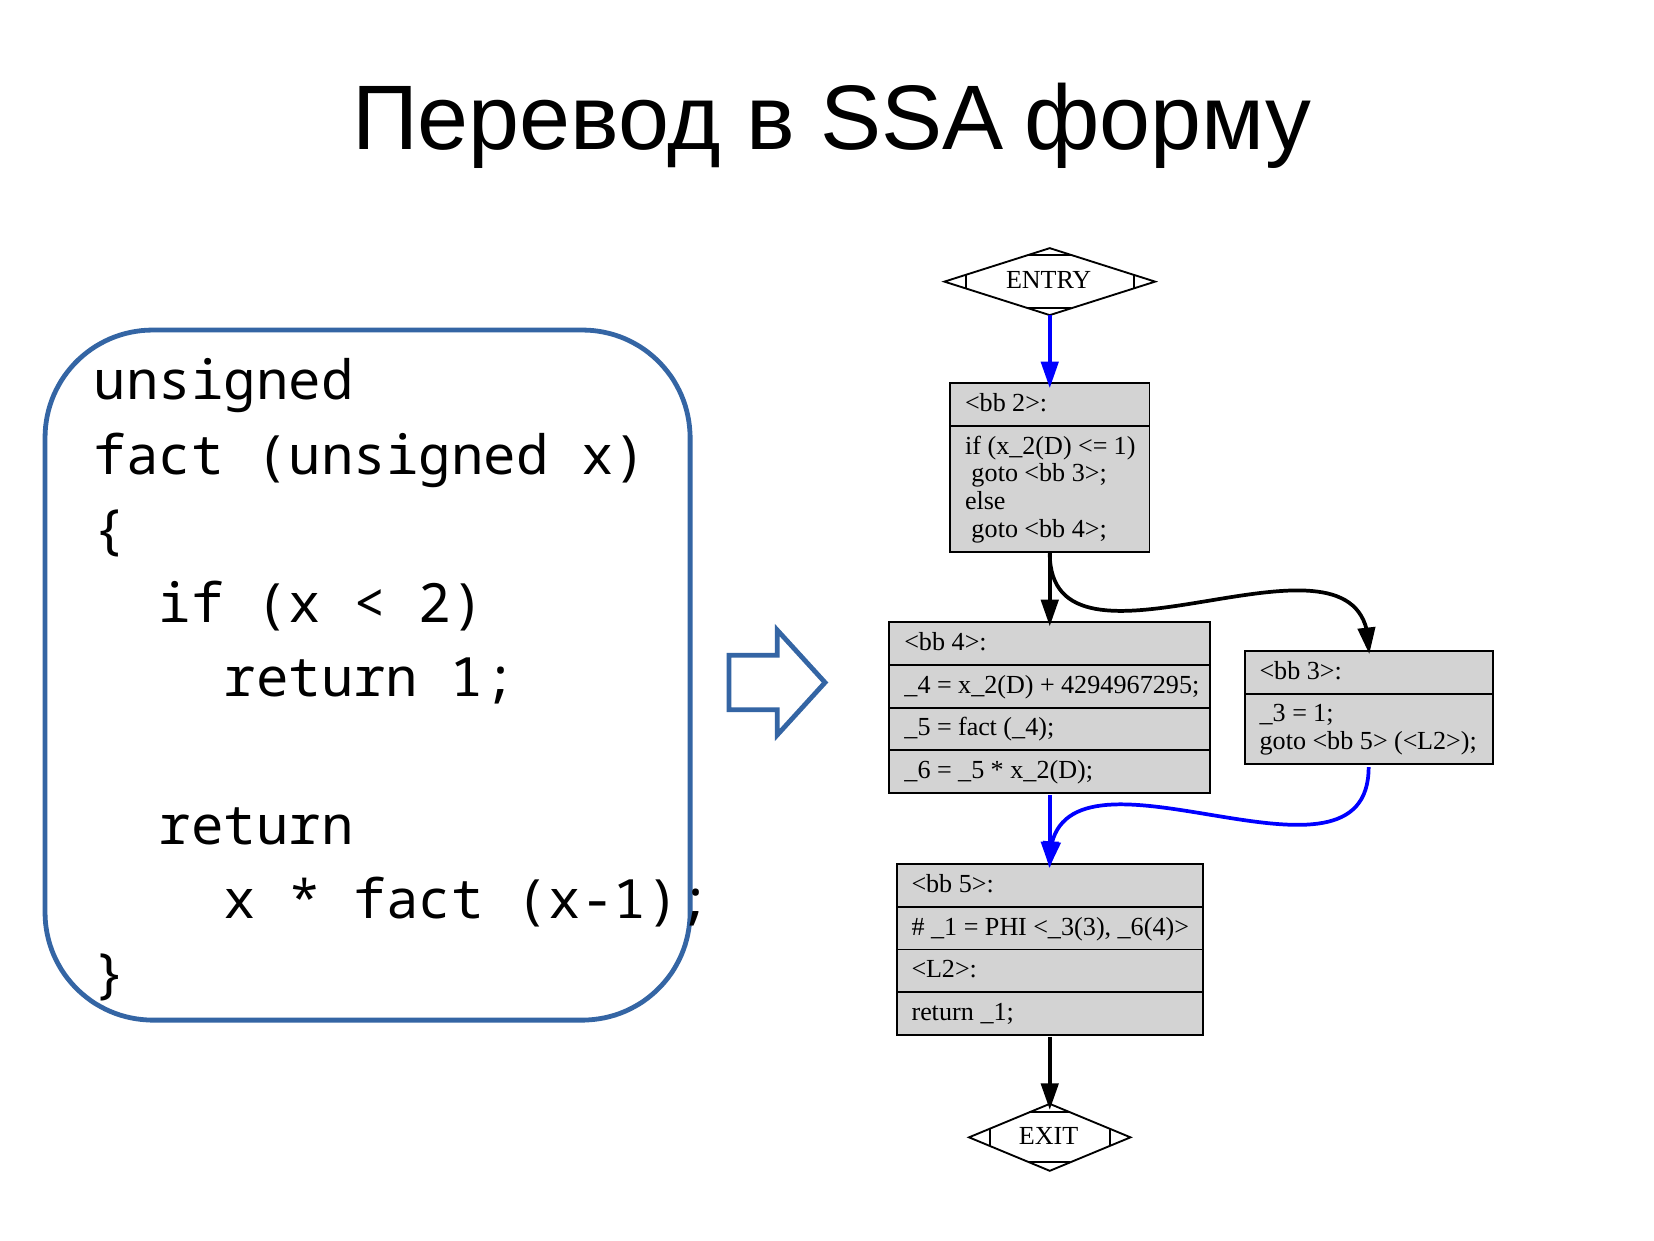

# Перевод в SSA форму
unsigned
fact (unsigned x)
{
 if (x < 2)
 return 1;
 return
 x * fact (x-1);
}